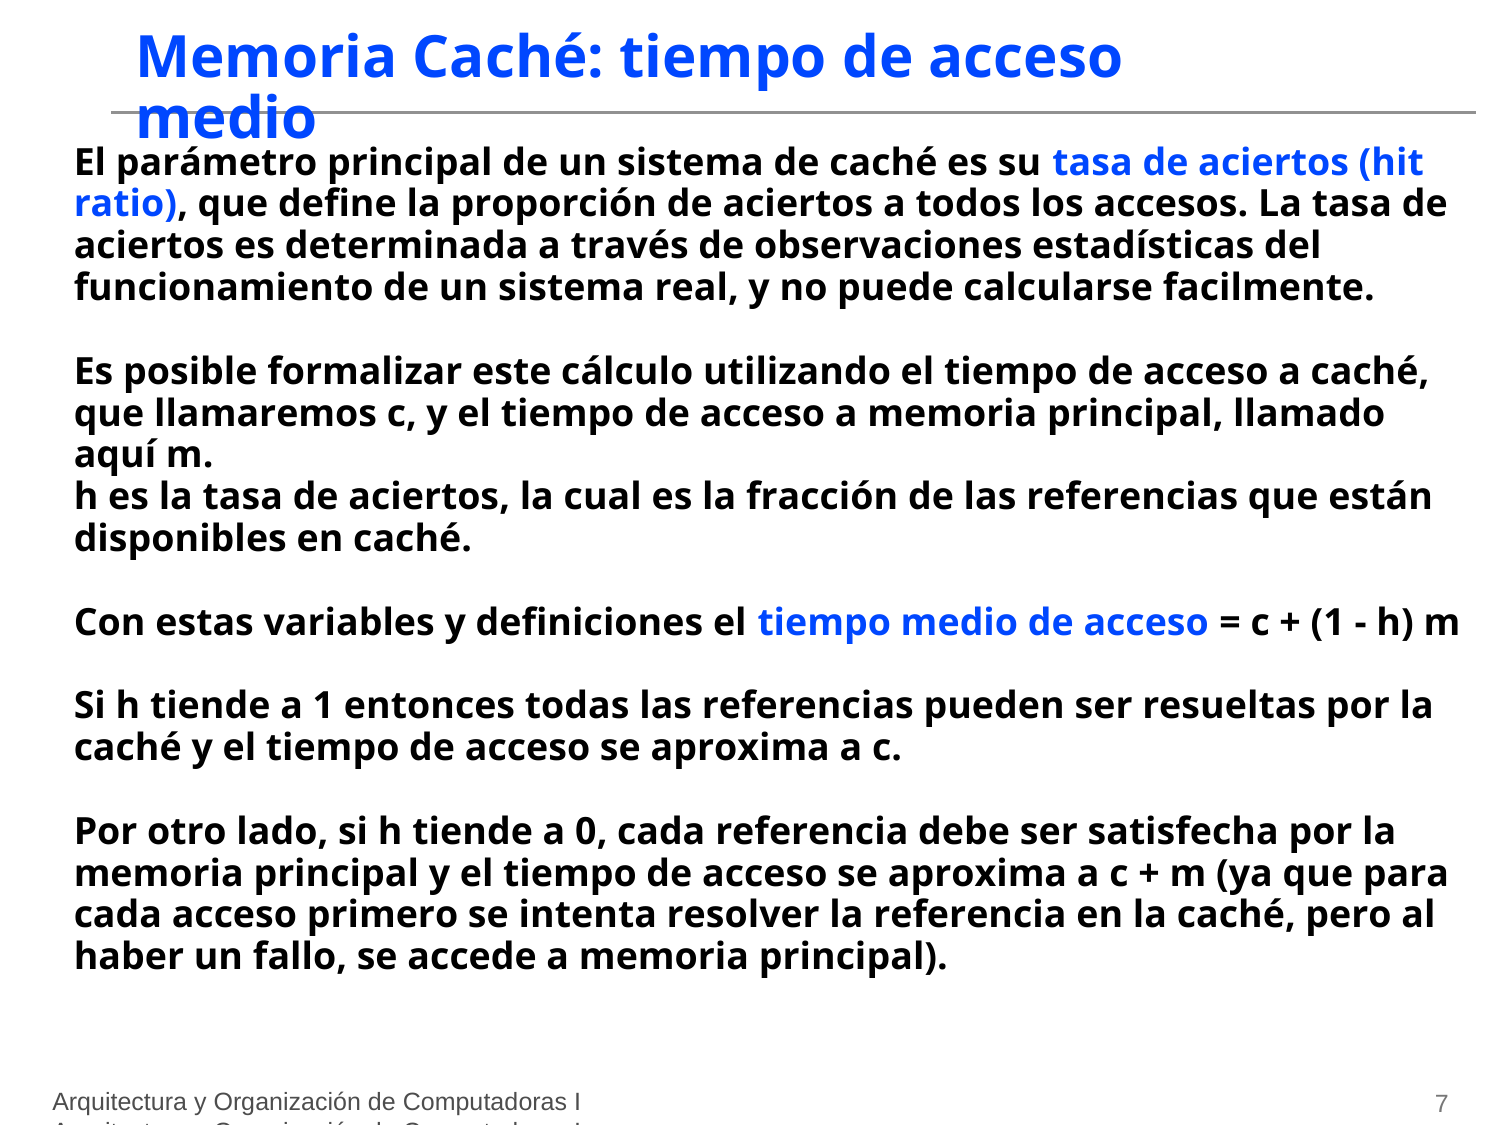

# Memoria Caché: tiempo de acceso medio
El parámetro principal de un sistema de caché es su tasa de aciertos (hit ratio), que define la proporción de aciertos a todos los accesos. La tasa de aciertos es determinada a través de observaciones estadísticas del funcionamiento de un sistema real, y no puede calcularse facilmente.
Es posible formalizar este cálculo utilizando el tiempo de acceso a caché, que llamaremos c, y el tiempo de acceso a memoria principal, llamado aquí m.
h es la tasa de aciertos, la cual es la fracción de las referencias que están disponibles en caché.
Con estas variables y definiciones el tiempo medio de acceso = c + (1 - h) m
Si h tiende a 1 entonces todas las referencias pueden ser resueltas por la caché y el tiempo de acceso se aproxima a c.
Por otro lado, si h tiende a 0, cada referencia debe ser satisfecha por la memoria principal y el tiempo de acceso se aproxima a c + m (ya que para cada acceso primero se intenta resolver la referencia en la caché, pero al haber un fallo, se accede a memoria principal).
Arquitectura y Organización de Computadoras I
7